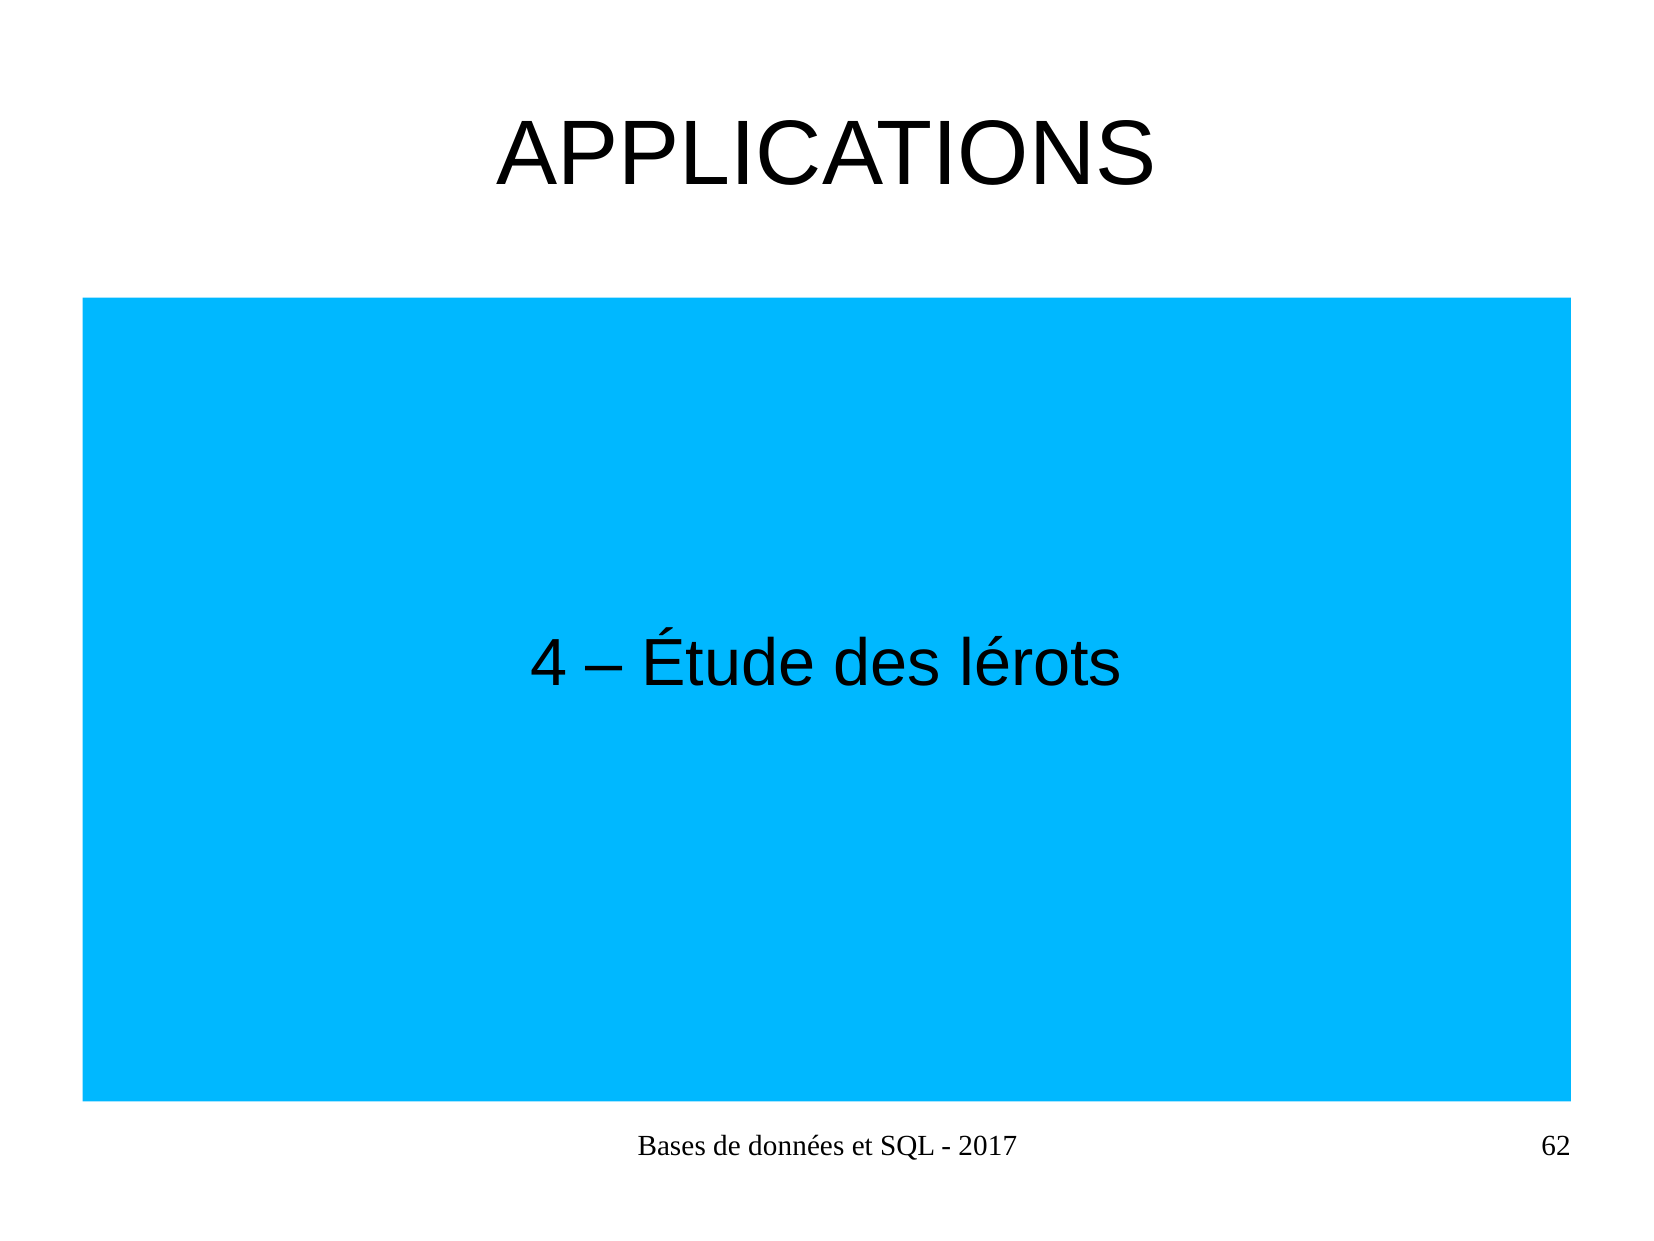

# APPLICATIONS
4 – Étude des lérots
Bases de données et SQL - 2017
62